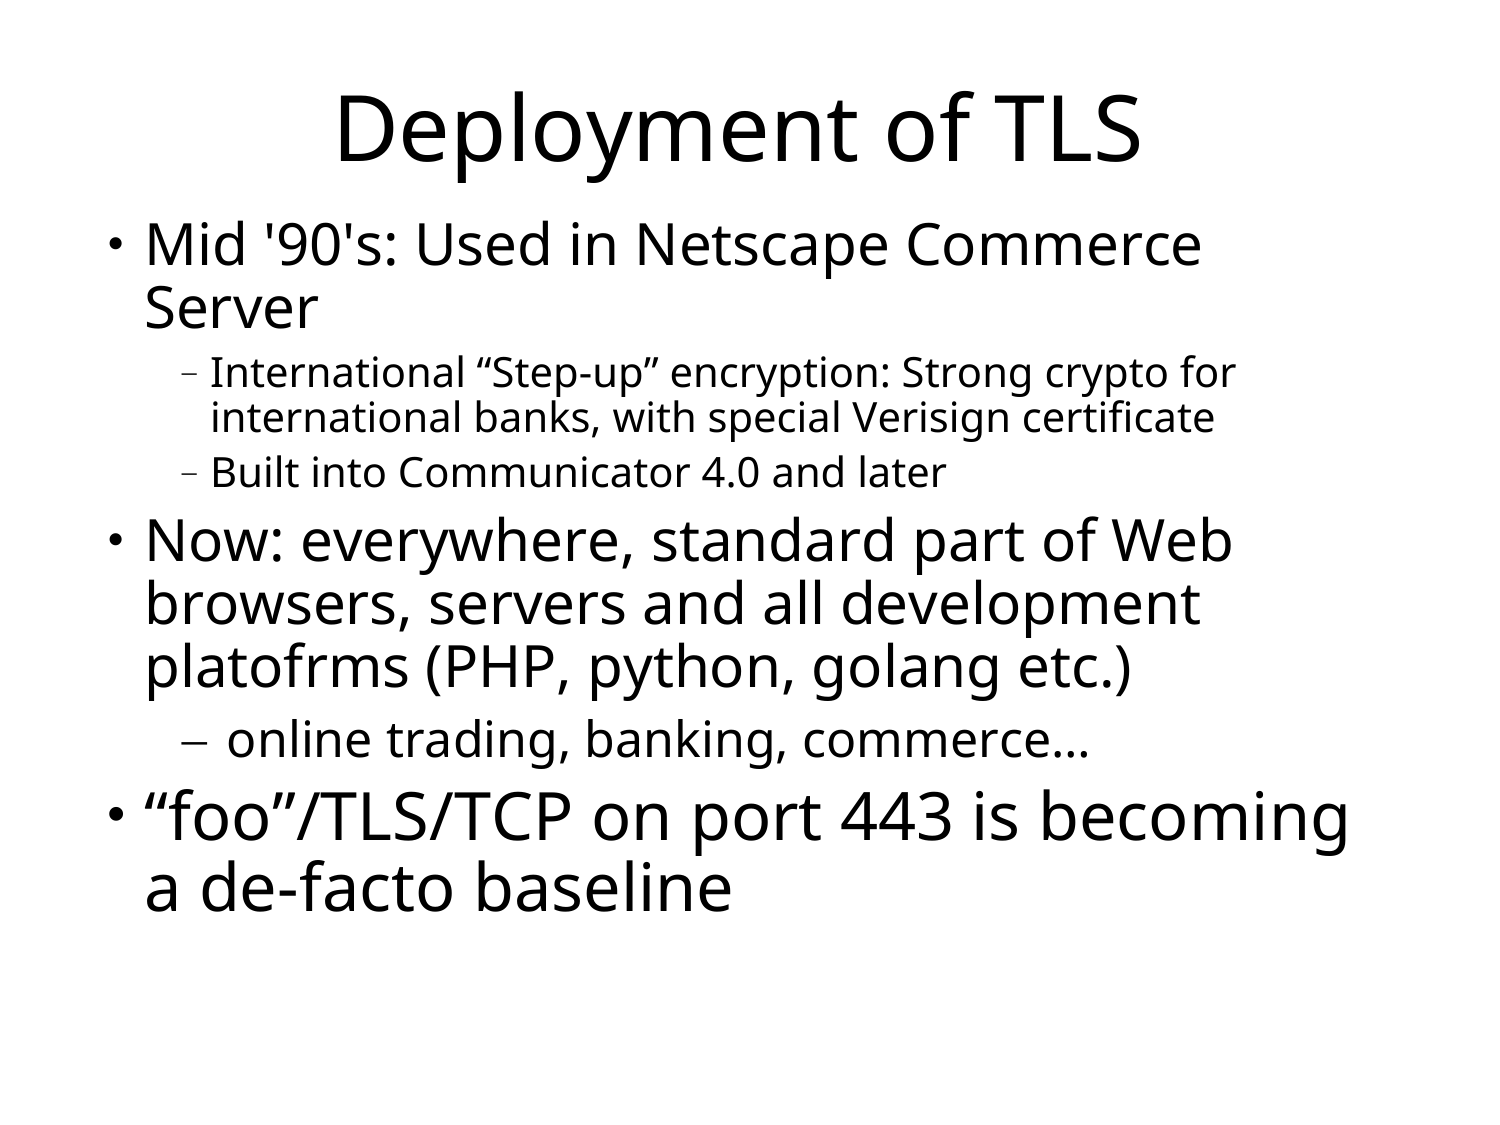

Deployment of TLS
Mid '90's: Used in Netscape Commerce Server
International “Step-up” encryption: Strong crypto for international banks, with special Verisign certificate
Built into Communicator 4.0 and later
Now: everywhere, standard part of Web browsers, servers and all development platofrms (PHP, python, golang etc.)
online trading, banking, commerce…
“foo”/TLS/TCP on port 443 is becoming a de-facto baseline